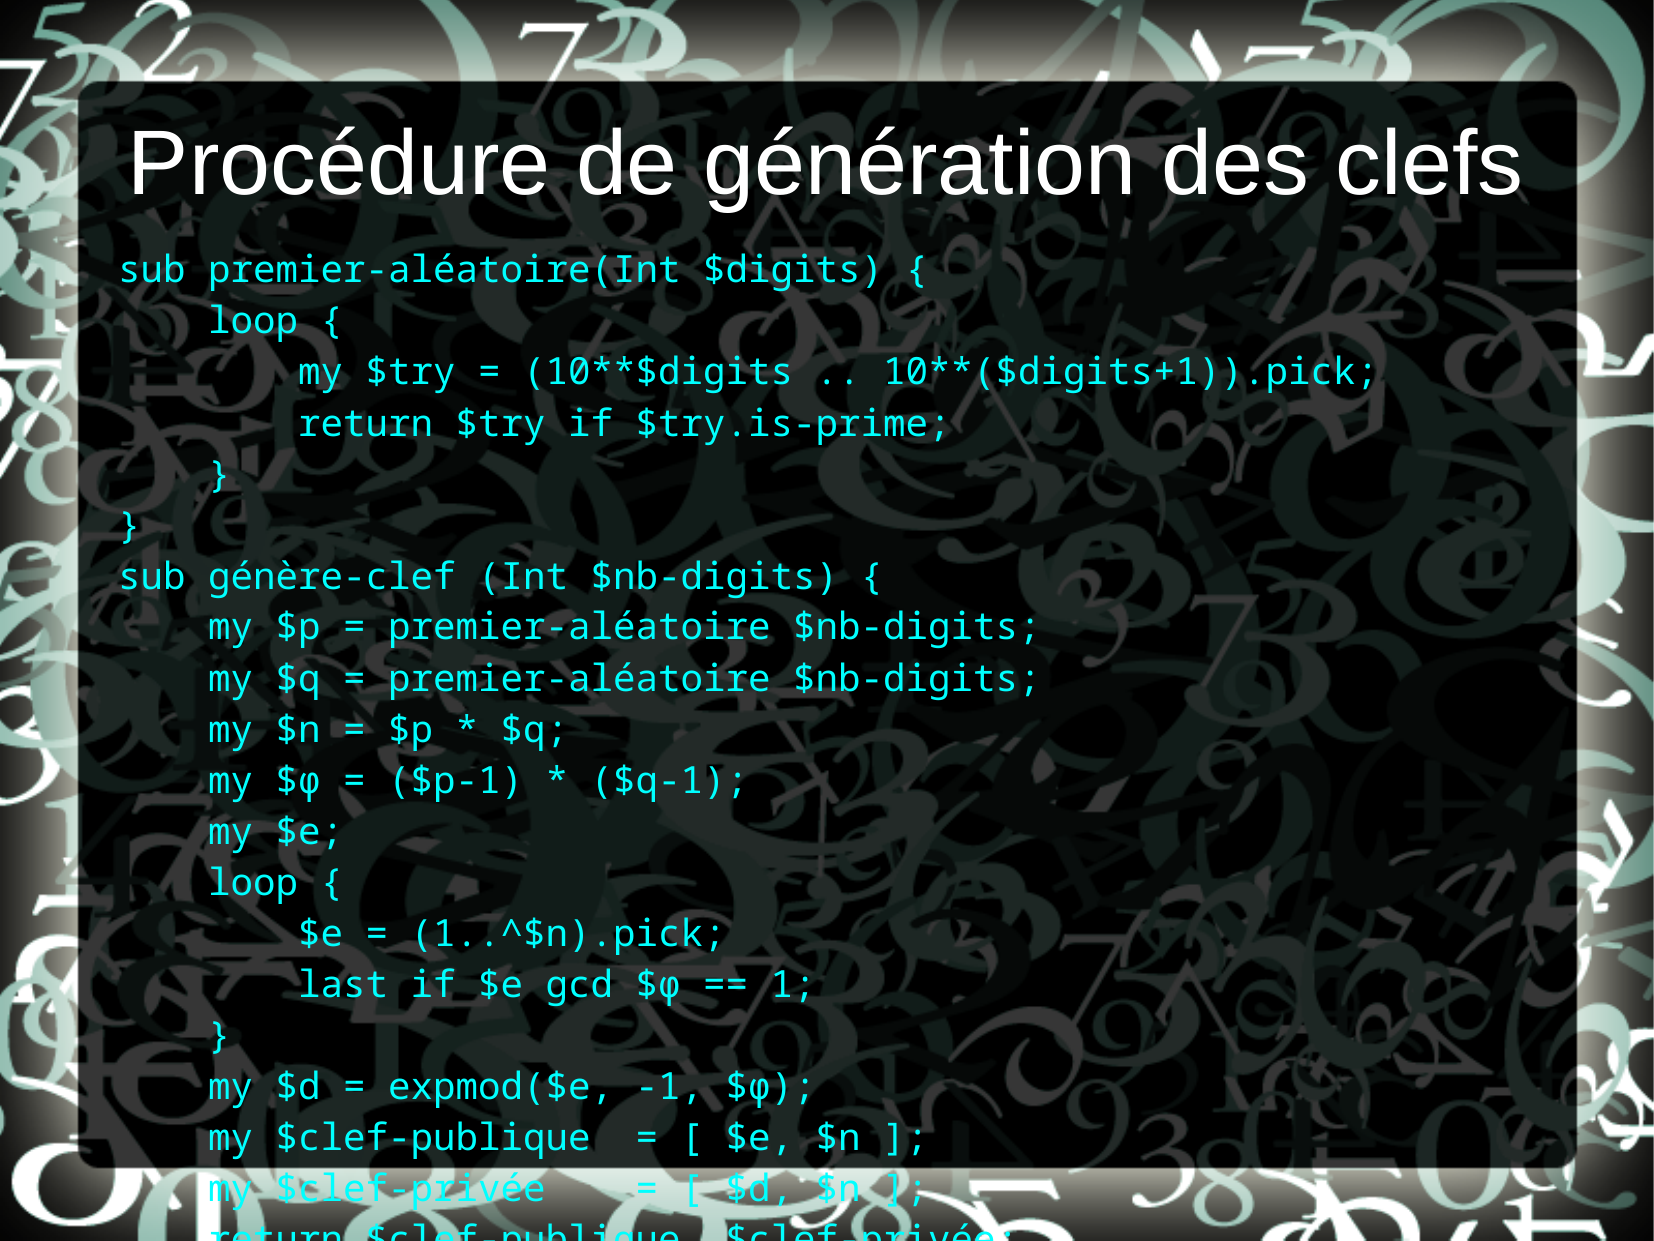

# Procédure de génération des clefs
sub premier-aléatoire(Int $digits) {
 loop {
 my $try = (10**$digits .. 10**($digits+1)).pick;
 return $try if $try.is-prime;
 }
}
sub génère-clef (Int $nb-digits) {
 my $p = premier-aléatoire $nb-digits;
 my $q = premier-aléatoire $nb-digits;
 my $n = $p * $q;
 my $ϕ = ($p-1) * ($q-1);
 my $e;
 loop {
 $e = (1..^$n).pick;
 last if $e gcd $ϕ == 1;
 }
 my $d = expmod($e, -1, $ϕ);
 my $clef-publique = [ $e, $n ];
 my $clef-privée = [ $d, $n ];
 return $clef-publique, $clef-privée;
}